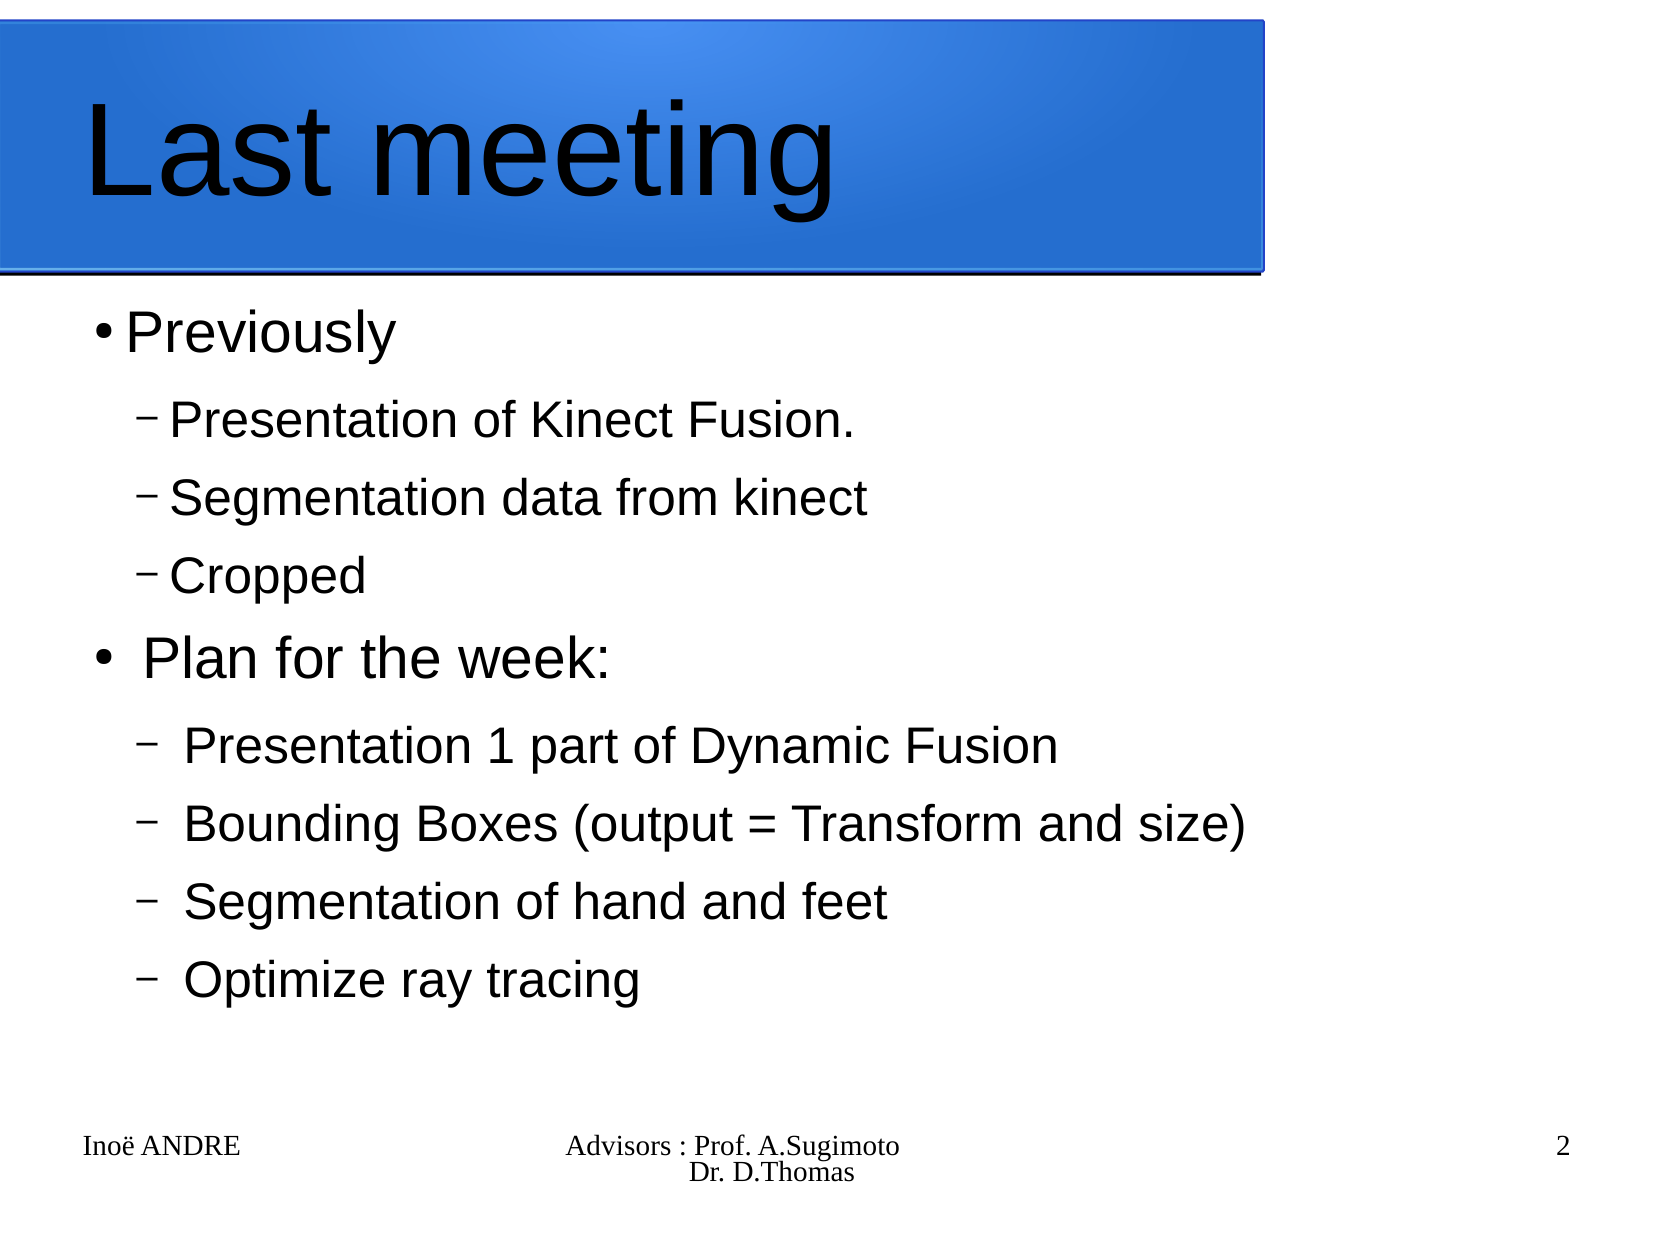

# Last meeting
Previously
Presentation of Kinect Fusion.
Segmentation data from kinect
Cropped
 Plan for the week:
 Presentation 1 part of Dynamic Fusion
 Bounding Boxes (output = Transform and size)
 Segmentation of hand and feet
 Optimize ray tracing
Inoë ANDRE
Advisors : Prof. A.Sugimoto Dr. D.Thomas
2